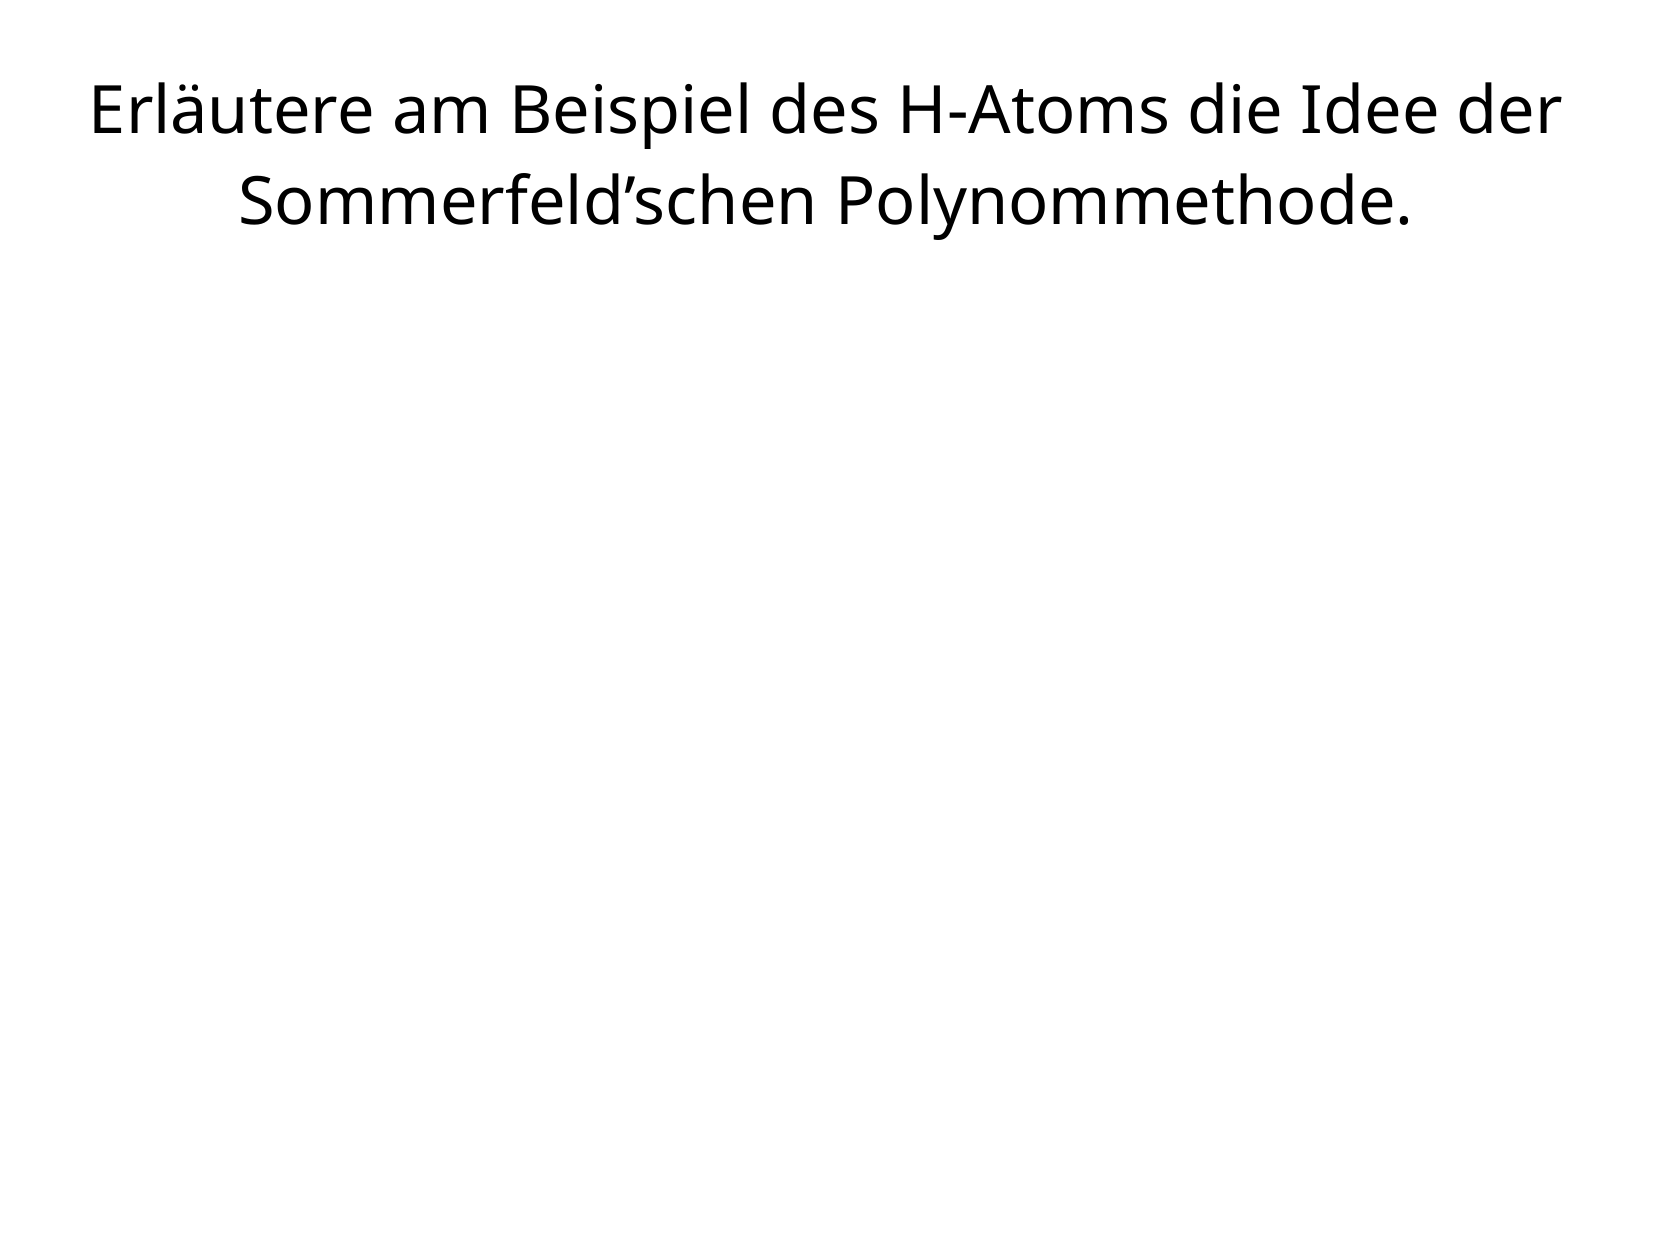

# Erläutere am Beispiel des H-Atoms die Idee der Sommerfeld’schen Polynommethode.